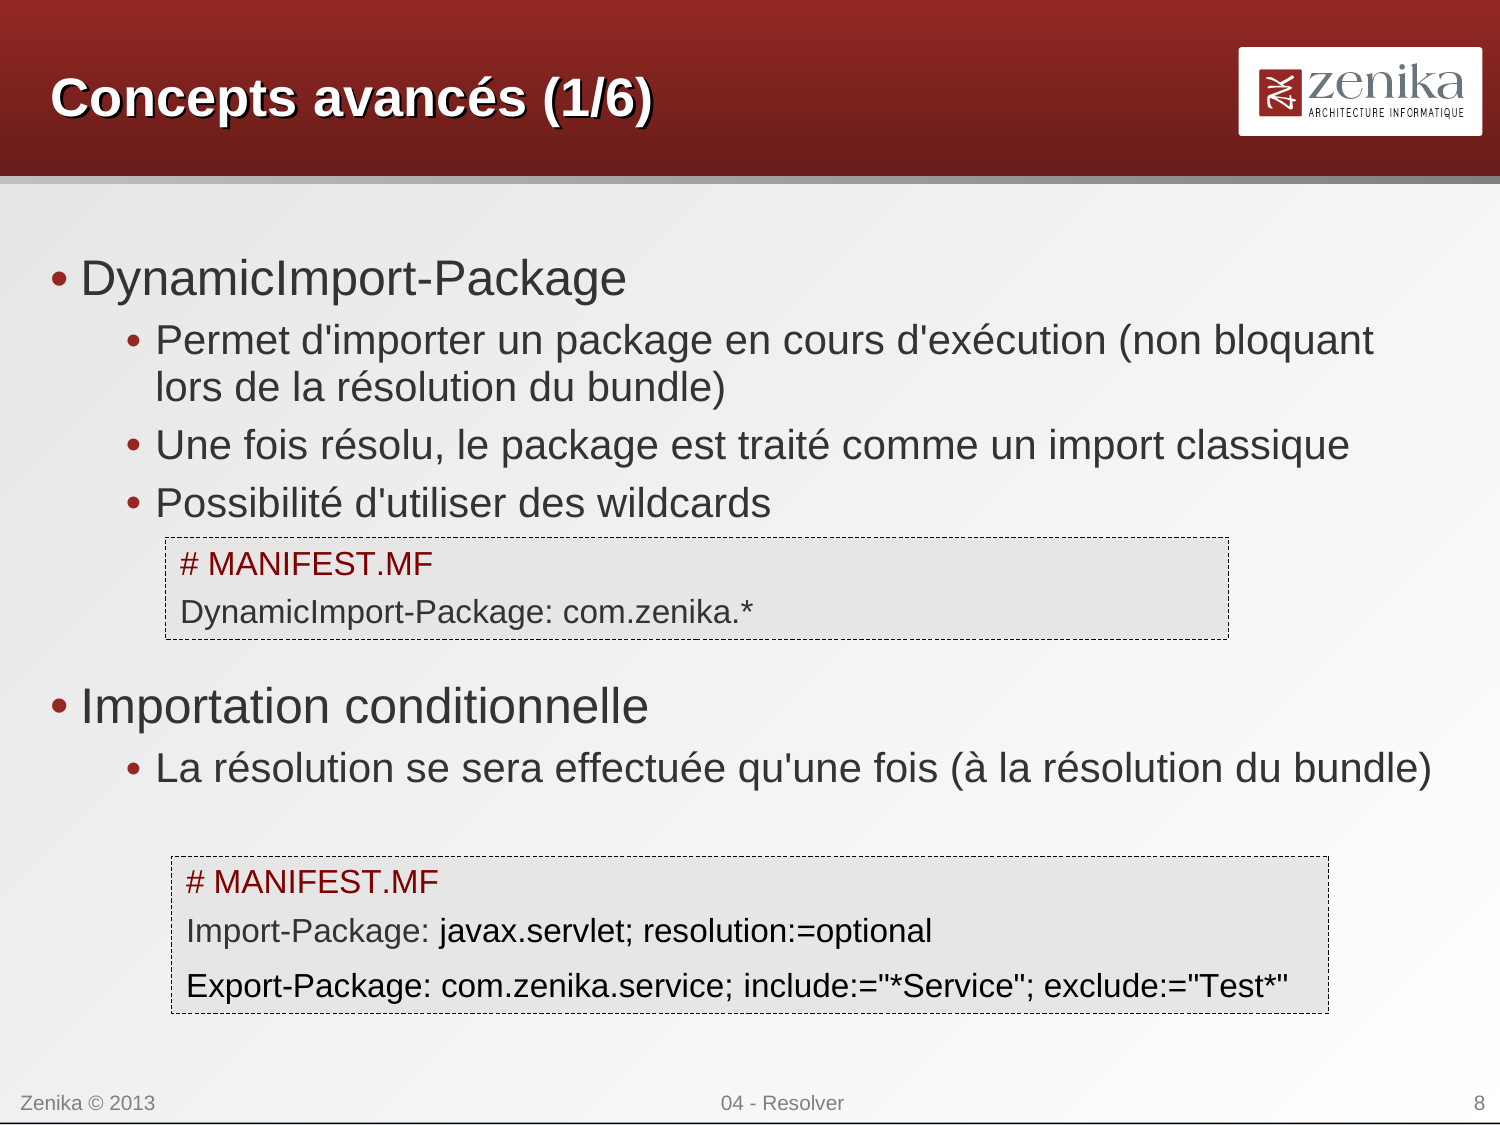

# Concepts avancés (1/6)
DynamicImport-Package
Permet d'importer un package en cours d'exécution (non bloquant lors de la résolution du bundle)
Une fois résolu, le package est traité comme un import classique
Possibilité d'utiliser des wildcards
Importation conditionnelle
La résolution se sera effectuée qu'une fois (à la résolution du bundle)
# MANIFEST.MF
DynamicImport-Package: com.zenika.*
# MANIFEST.MF
Import-Package: javax.servlet; resolution:=optional
Export-Package: com.zenika.service; include:="*Service"; exclude:="Test*"